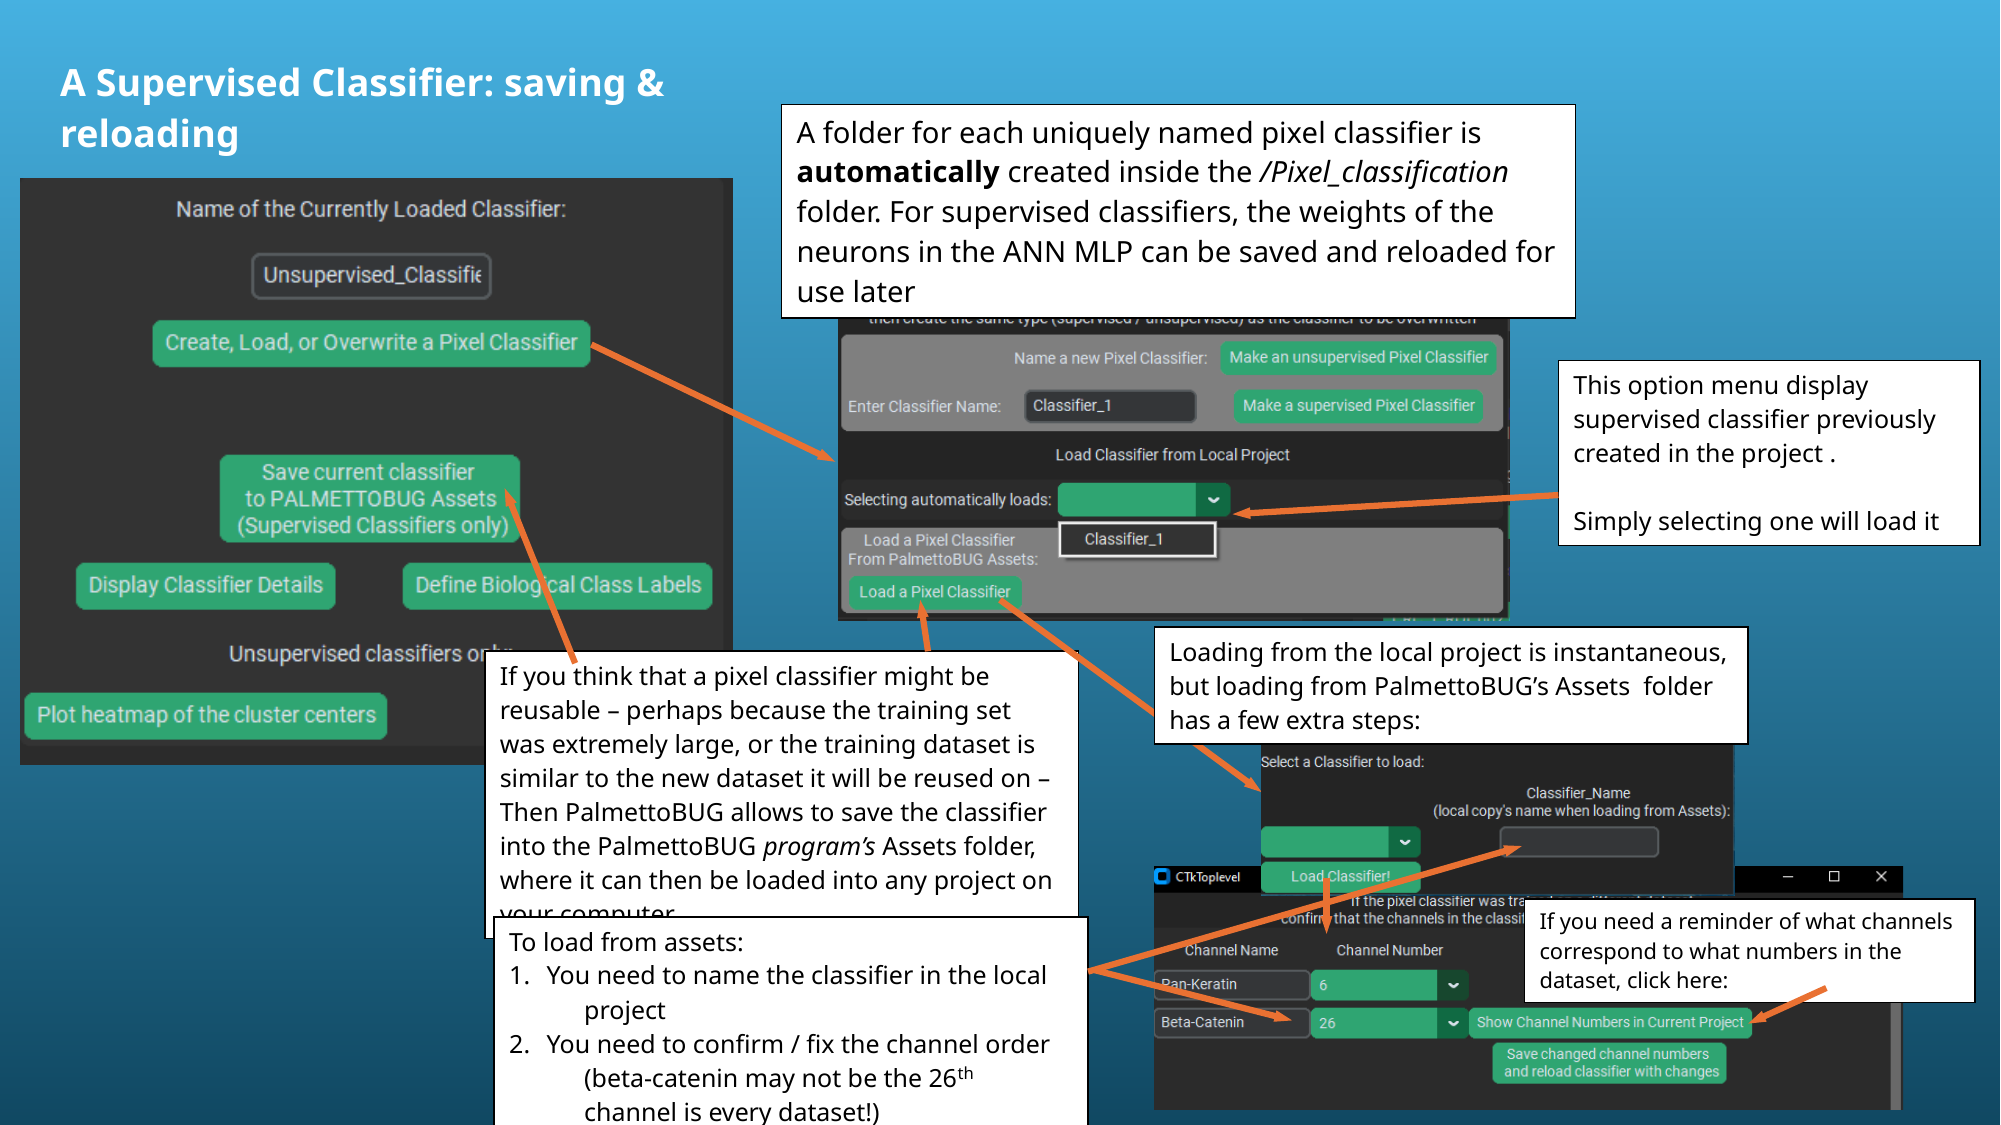

A Supervised Classifier: saving & reloading
A folder for each uniquely named pixel classifier is automatically created inside the /Pixel_classification folder. For supervised classifiers, the weights of the neurons in the ANN MLP can be saved and reloaded for use later
This option menu display supervised classifier previously created in the project .
Simply selecting one will load it
Loading from the local project is instantaneous, but loading from PalmettoBUG’s Assets folder has a few extra steps:
If you think that a pixel classifier might be reusable – perhaps because the training set was extremely large, or the training dataset is similar to the new dataset it will be reused on – Then PalmettoBUG allows to save the classifier into the PalmettoBUG program’s Assets folder, where it can then be loaded into any project on your computer.
If you need a reminder of what channels correspond to what numbers in the dataset, click here:
To load from assets:
You need to name the classifier in the local project
You need to confirm / fix the channel order (beta-catenin may not be the 26th channel is every dataset!)